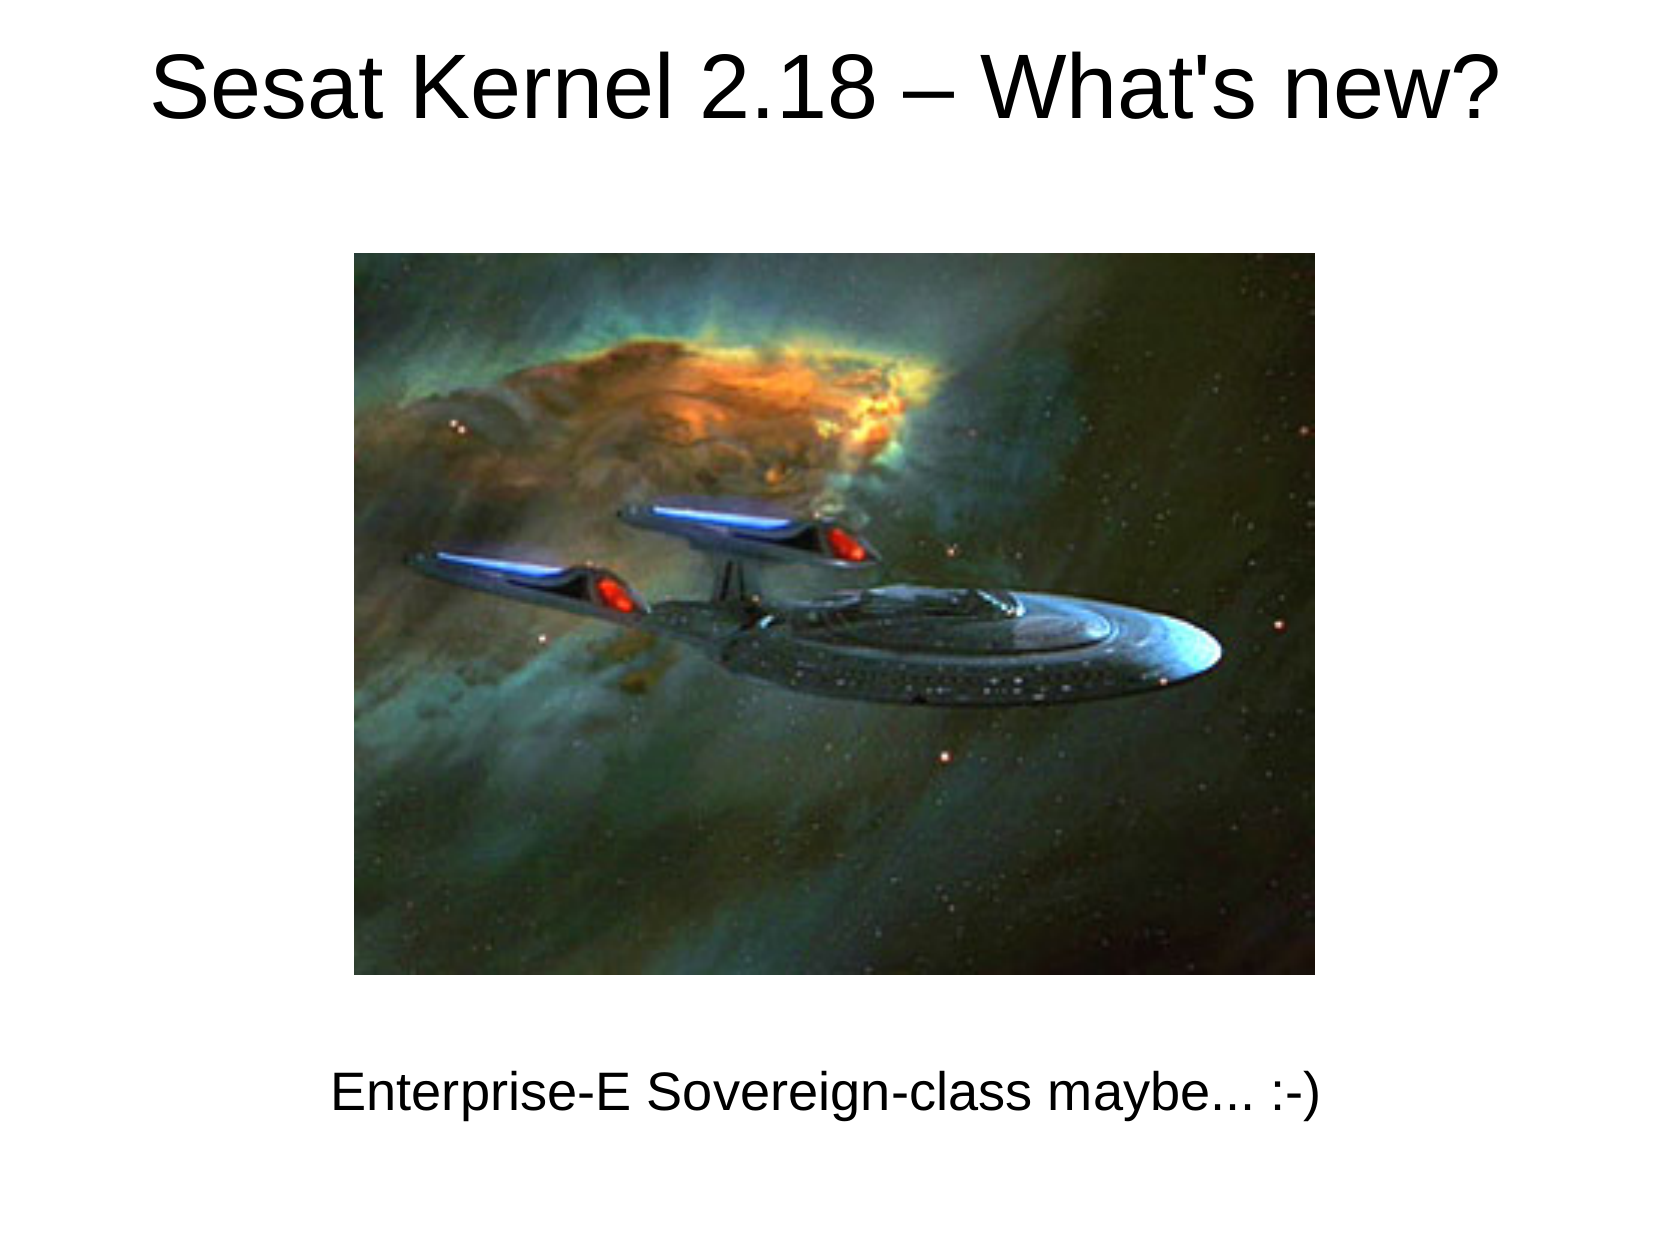

# Sesat Kernel 2.18 – What's new? Enterprise-E Sovereign-class maybe... :-)